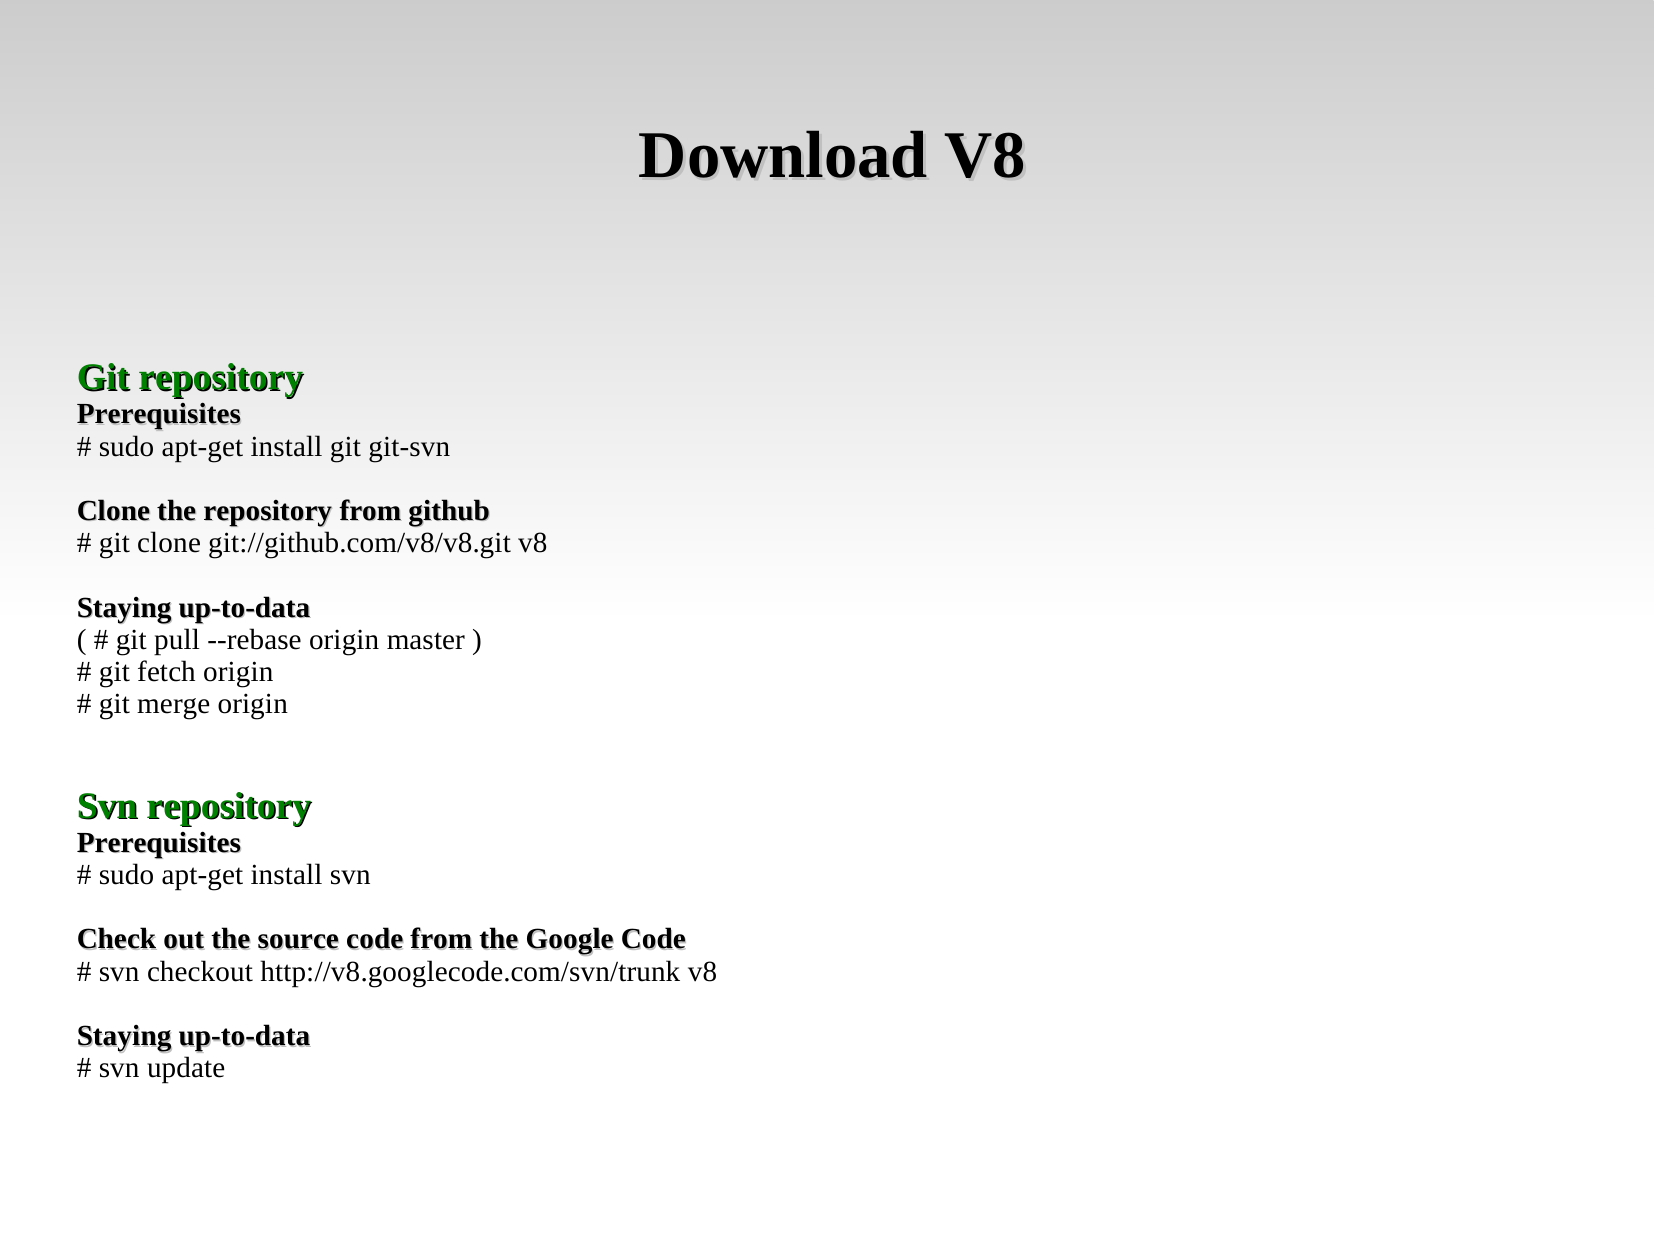

# Download V8
Git repository
Prerequisites
# sudo apt-get install git git-svn
Clone the repository from github
# git clone git://github.com/v8/v8.git v8
Staying up-to-data
( # git pull --rebase origin master )
# git fetch origin
# git merge origin
Svn repository
Prerequisites
# sudo apt-get install svn
Check out the source code from the Google Code
# svn checkout http://v8.googlecode.com/svn/trunk v8
Staying up-to-data
# svn update